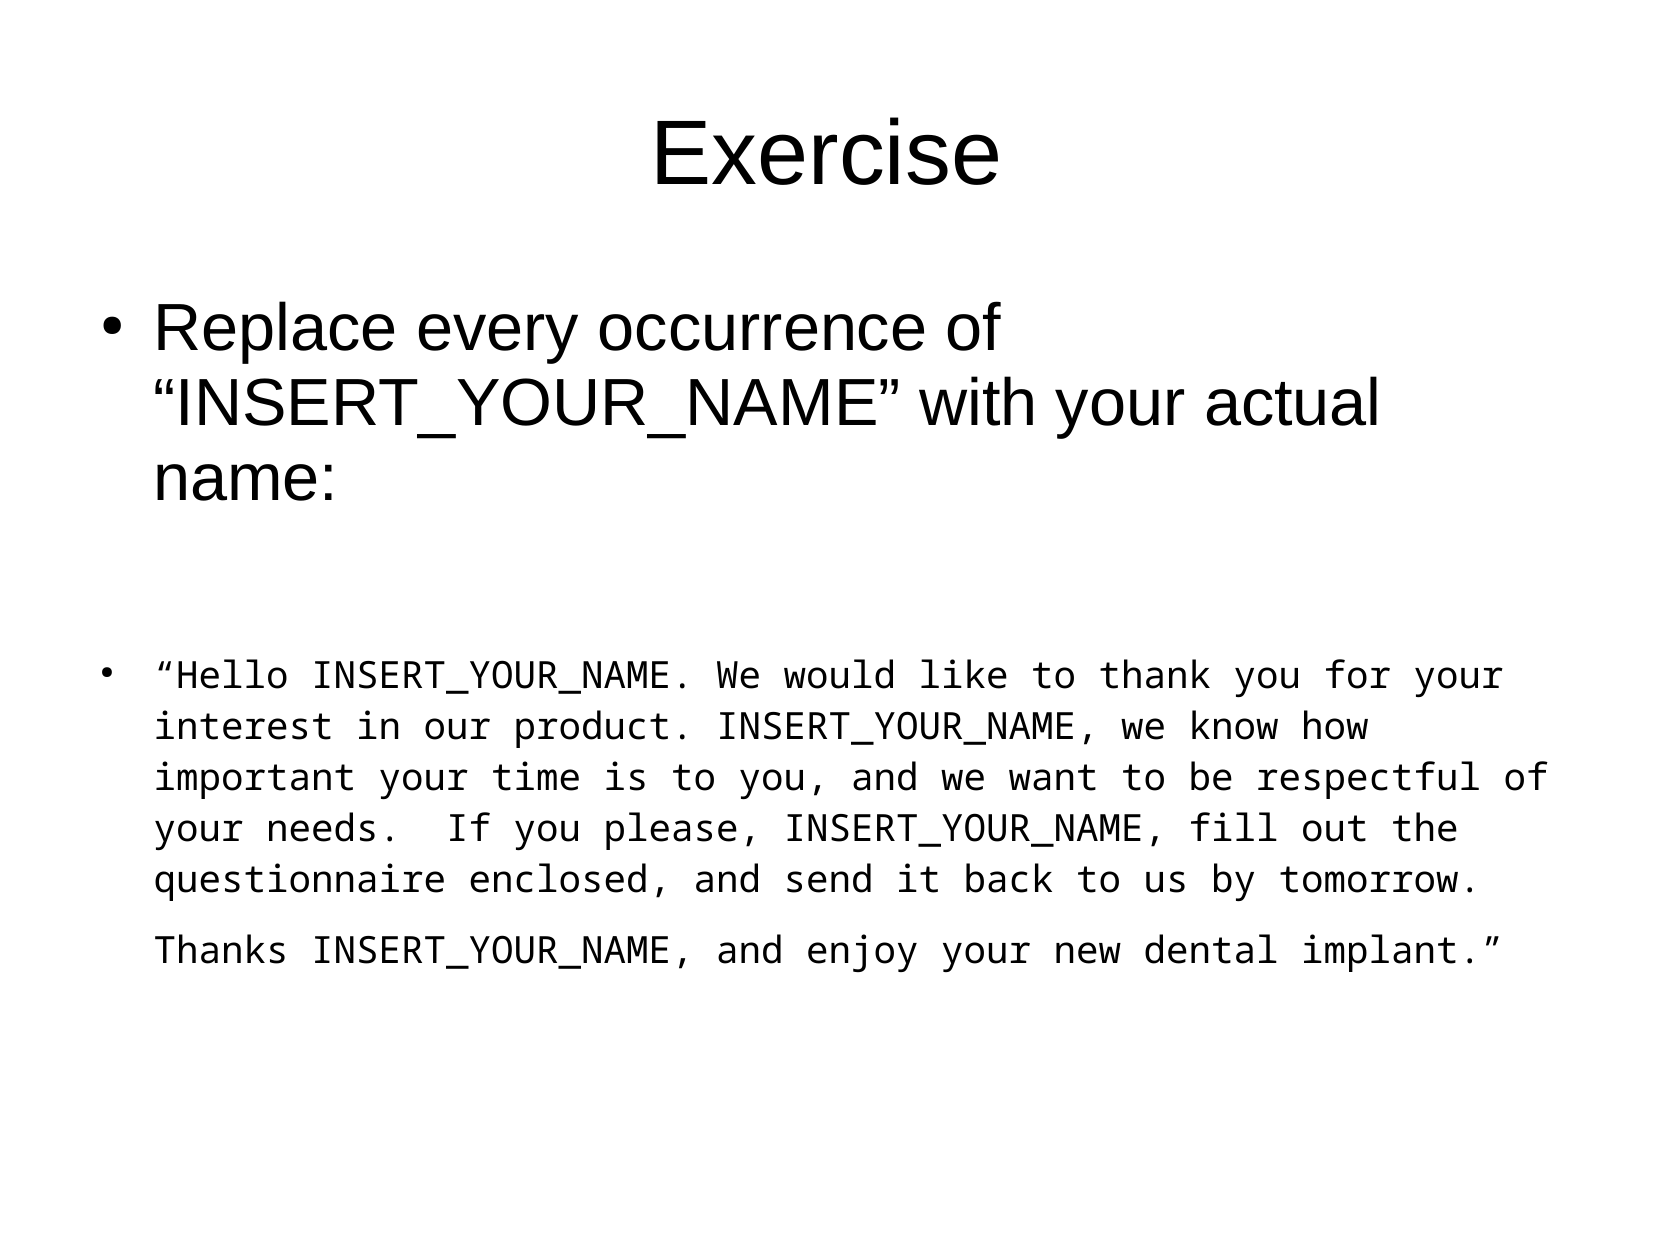

# Exercise
Replace every occurrence of “INSERT_YOUR_NAME” with your actual name:
“Hello INSERT_YOUR_NAME. We would like to thank you for your interest in our product. INSERT_YOUR_NAME, we know how important your time is to you, and we want to be respectful of your needs. If you please, INSERT_YOUR_NAME, fill out the questionnaire enclosed, and send it back to us by tomorrow. Thanks INSERT_YOUR_NAME, and enjoy your new dental implant.”